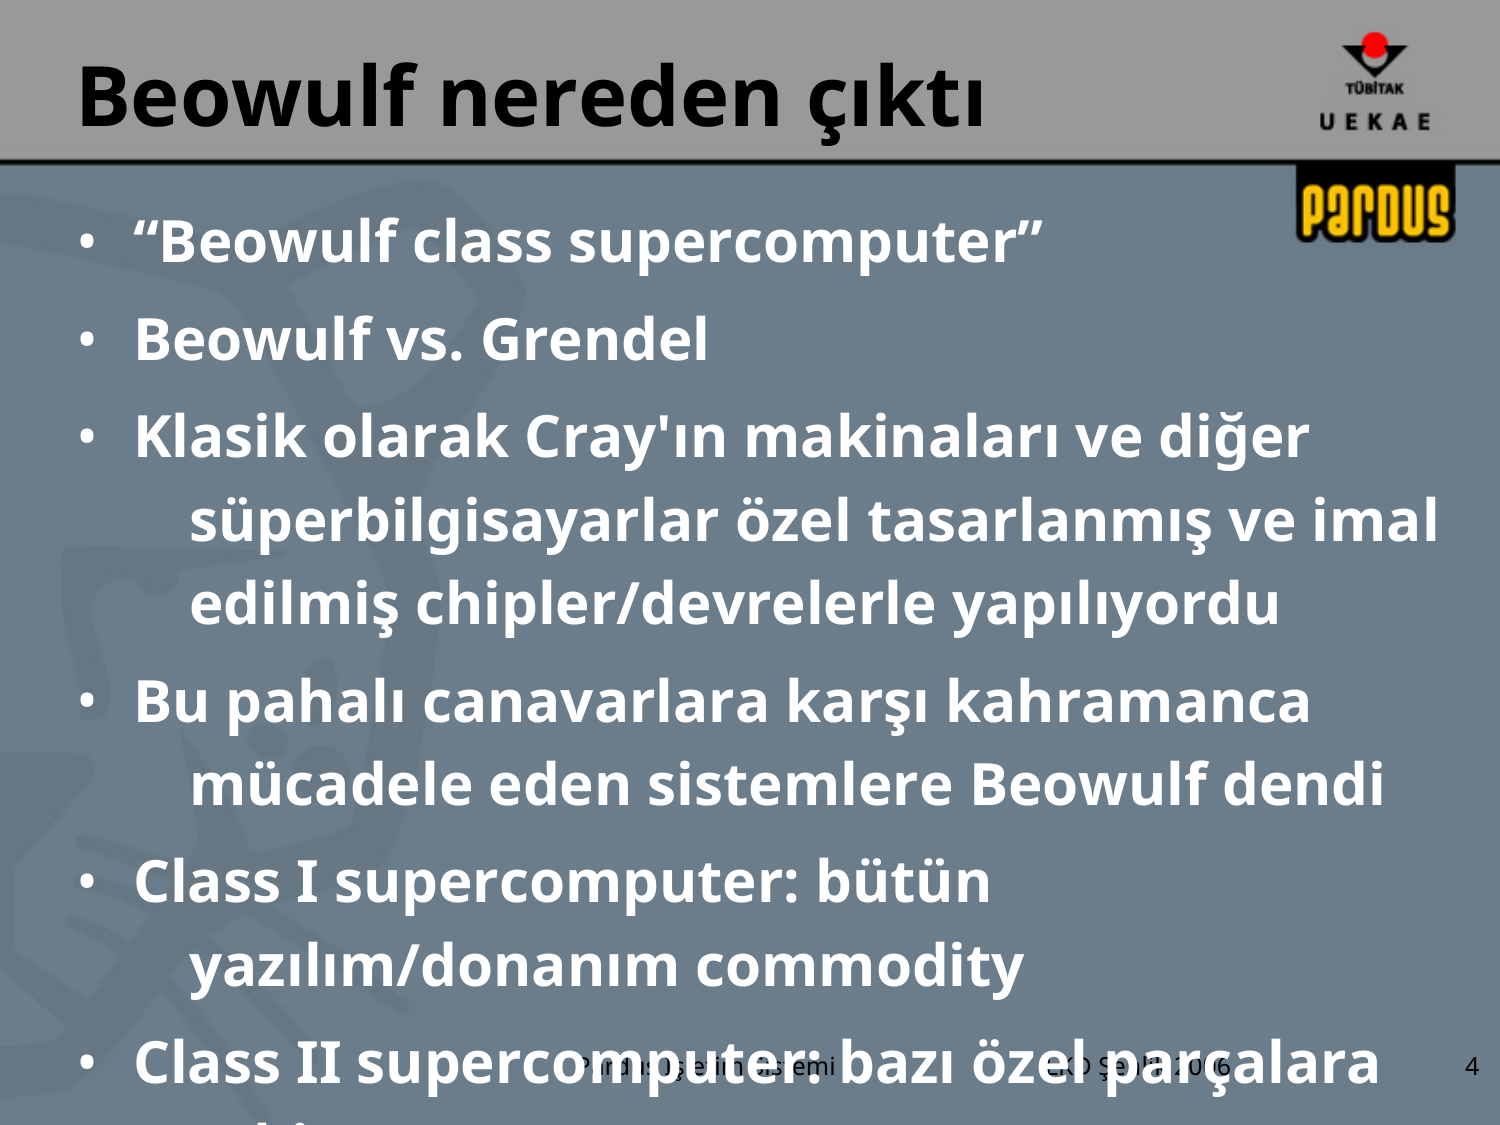

# Beowulf nereden çıktı
“Beowulf class supercomputer”
Beowulf vs. Grendel
Klasik olarak Cray'ın makinaları ve diğer süperbilgisayarlar özel tasarlanmış ve imal edilmiş chipler/devrelerle yapılıyordu
Bu pahalı canavarlara karşı kahramanca mücadele eden sistemlere Beowulf dendi
Class I supercomputer: bütün yazılım/donanım commodity
Class II supercomputer: bazı özel parçalara sahip